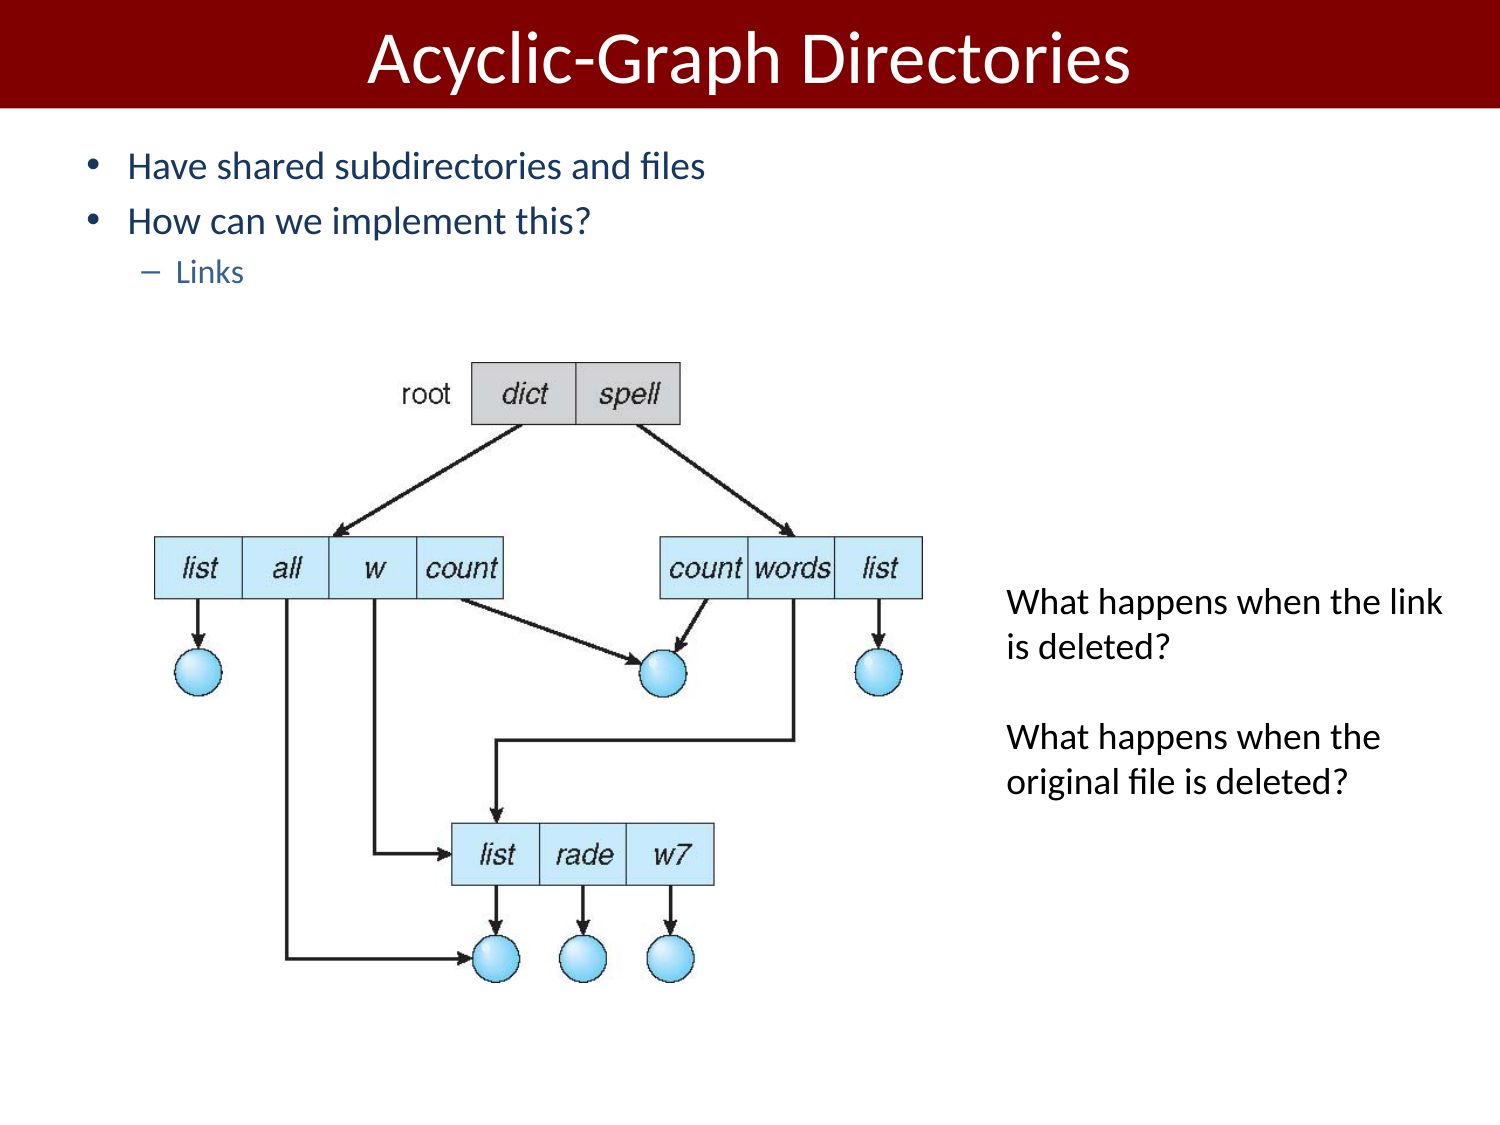

# Acyclic-Graph Directories
Have shared subdirectories and files
How can we implement this?
Links
What happens when the link is deleted?
What happens when the original file is deleted?